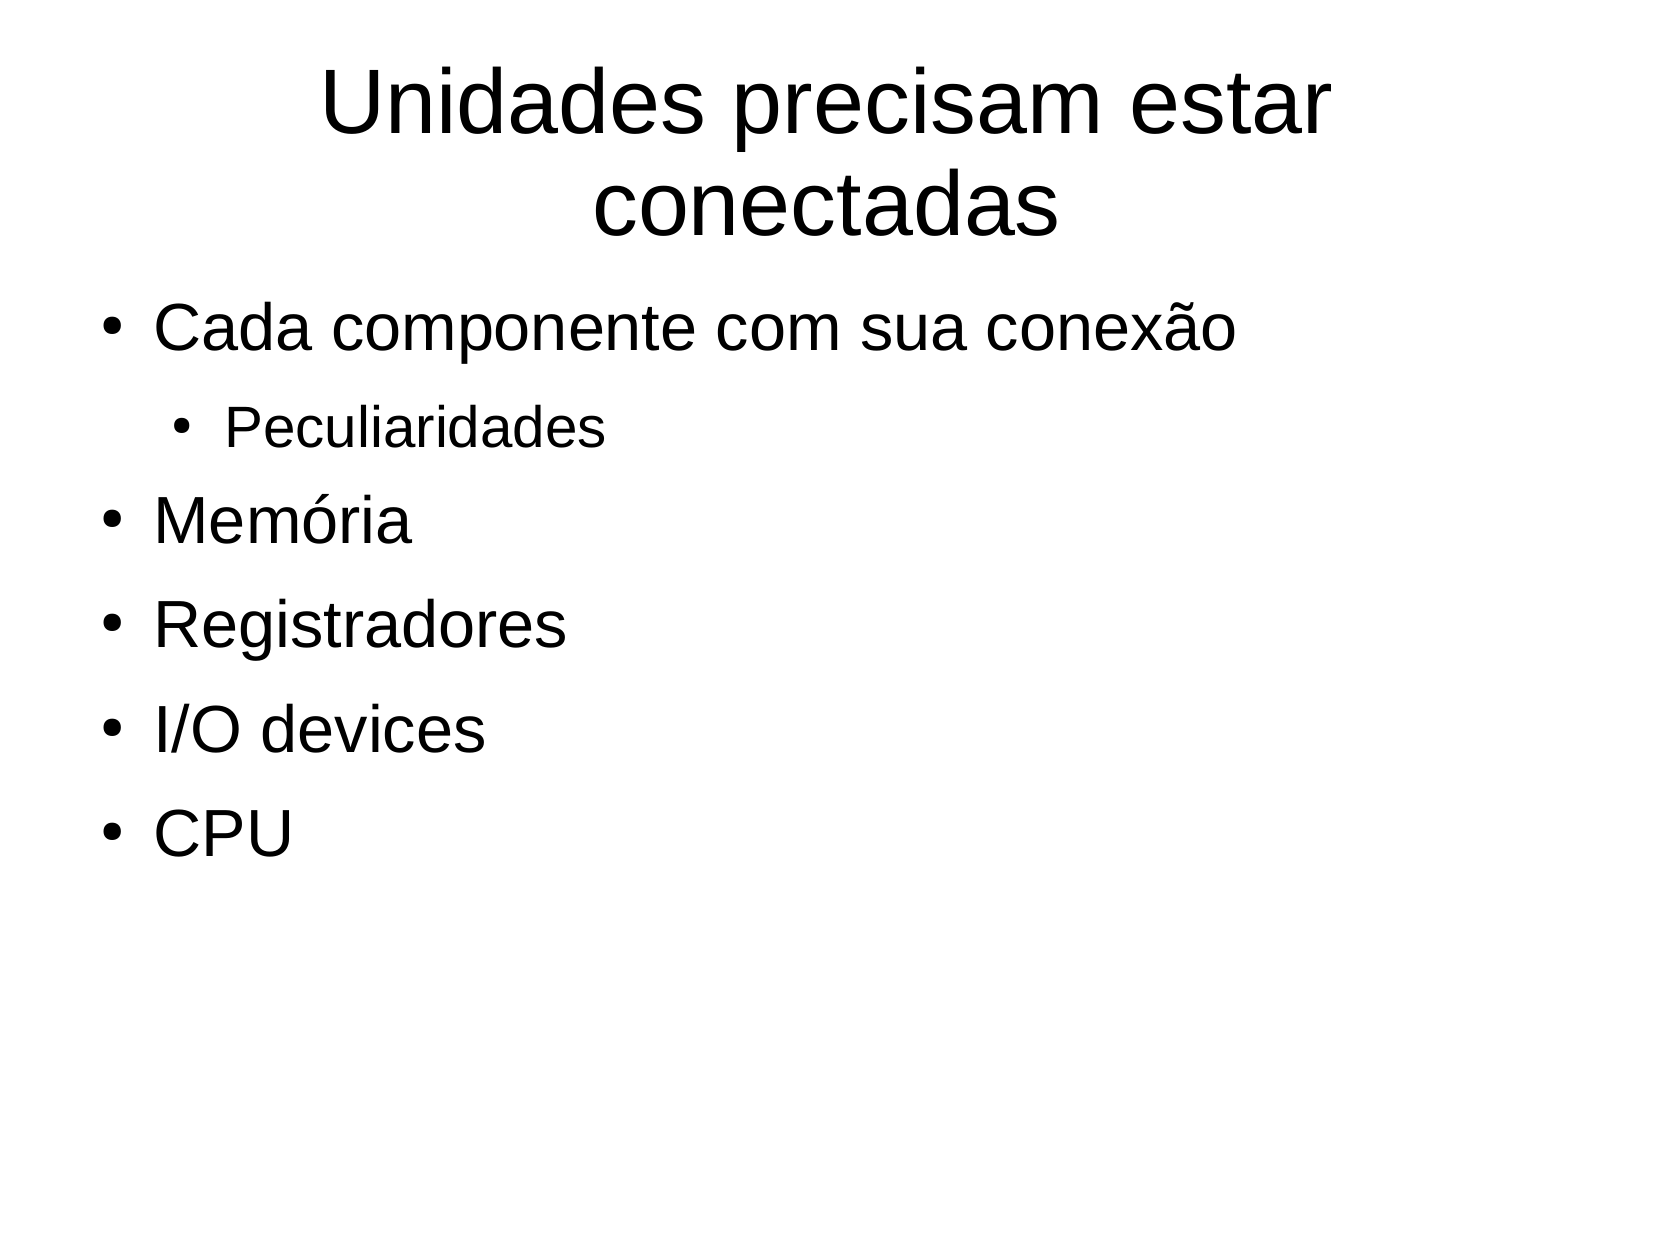

# Unidades precisam estar conectadas
Cada componente com sua conexão
Peculiaridades
Memória
Registradores
I/O devices
CPU